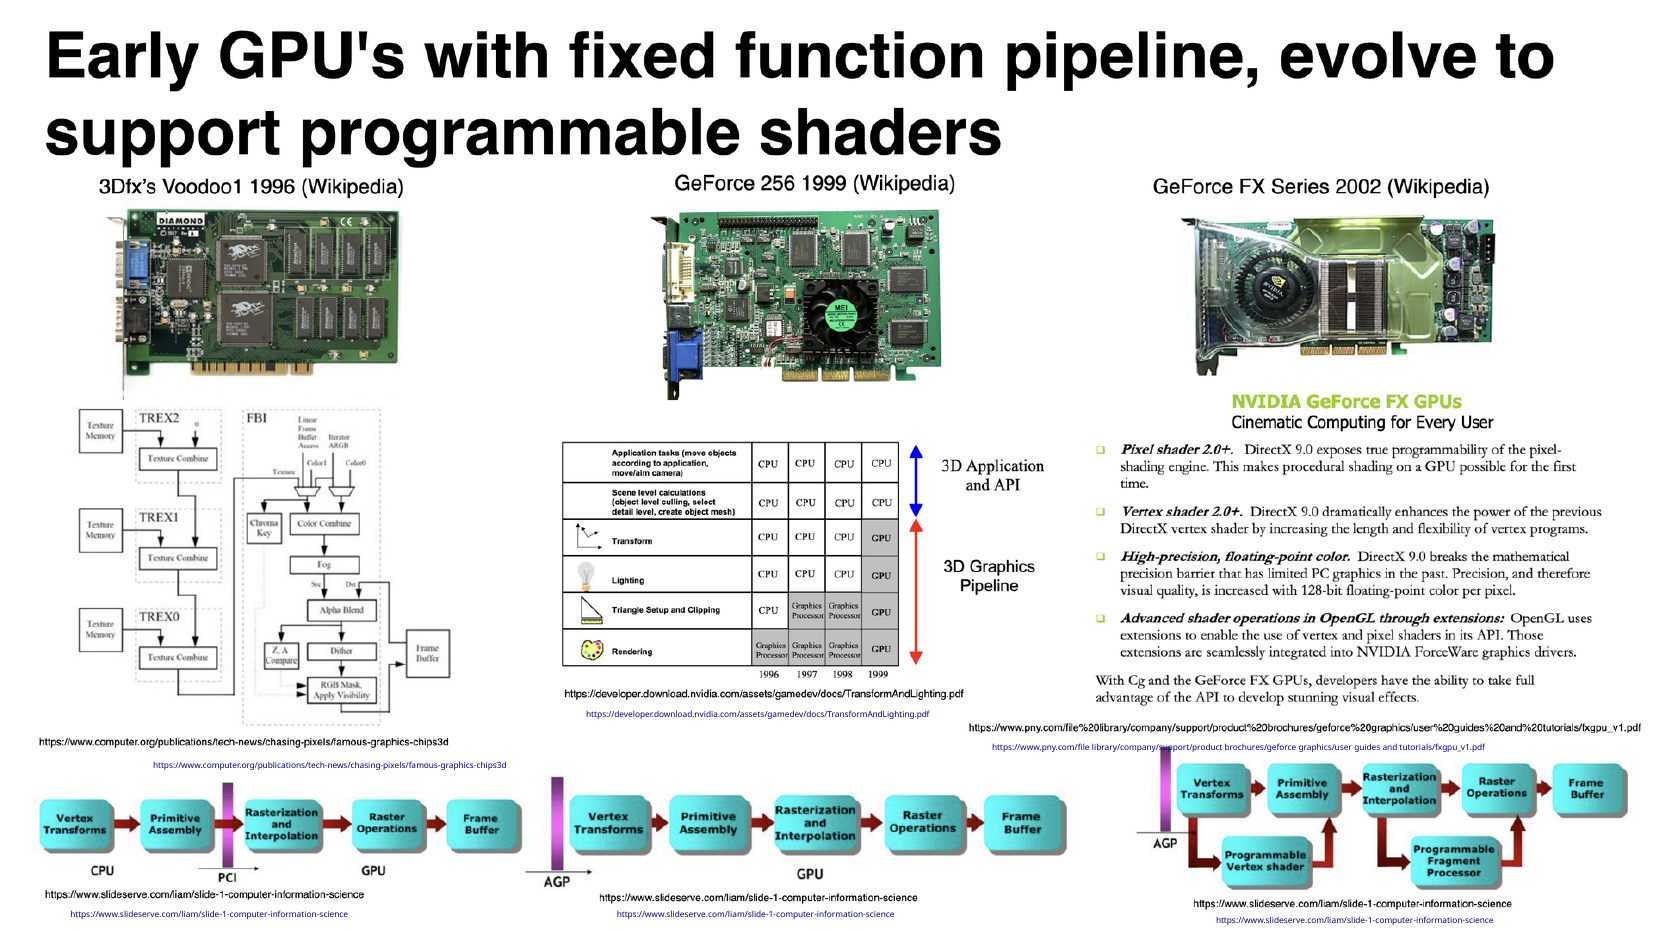

https://developer.download.nvidia.com/assets/gamedev/docs/TransformAndLighting.pdf
https://www.pny.com/file library/company/support/product brochures/geforce graphics/user guides and tutorials/fxgpu_v1.pdf
https://www.computer.org/publications/tech-news/chasing-pixels/famous-graphics-chips3d
https://www.slideserve.com/liam/slide-1-computer-information-science
https://www.slideserve.com/liam/slide-1-computer-information-science
https://www.slideserve.com/liam/slide-1-computer-information-science